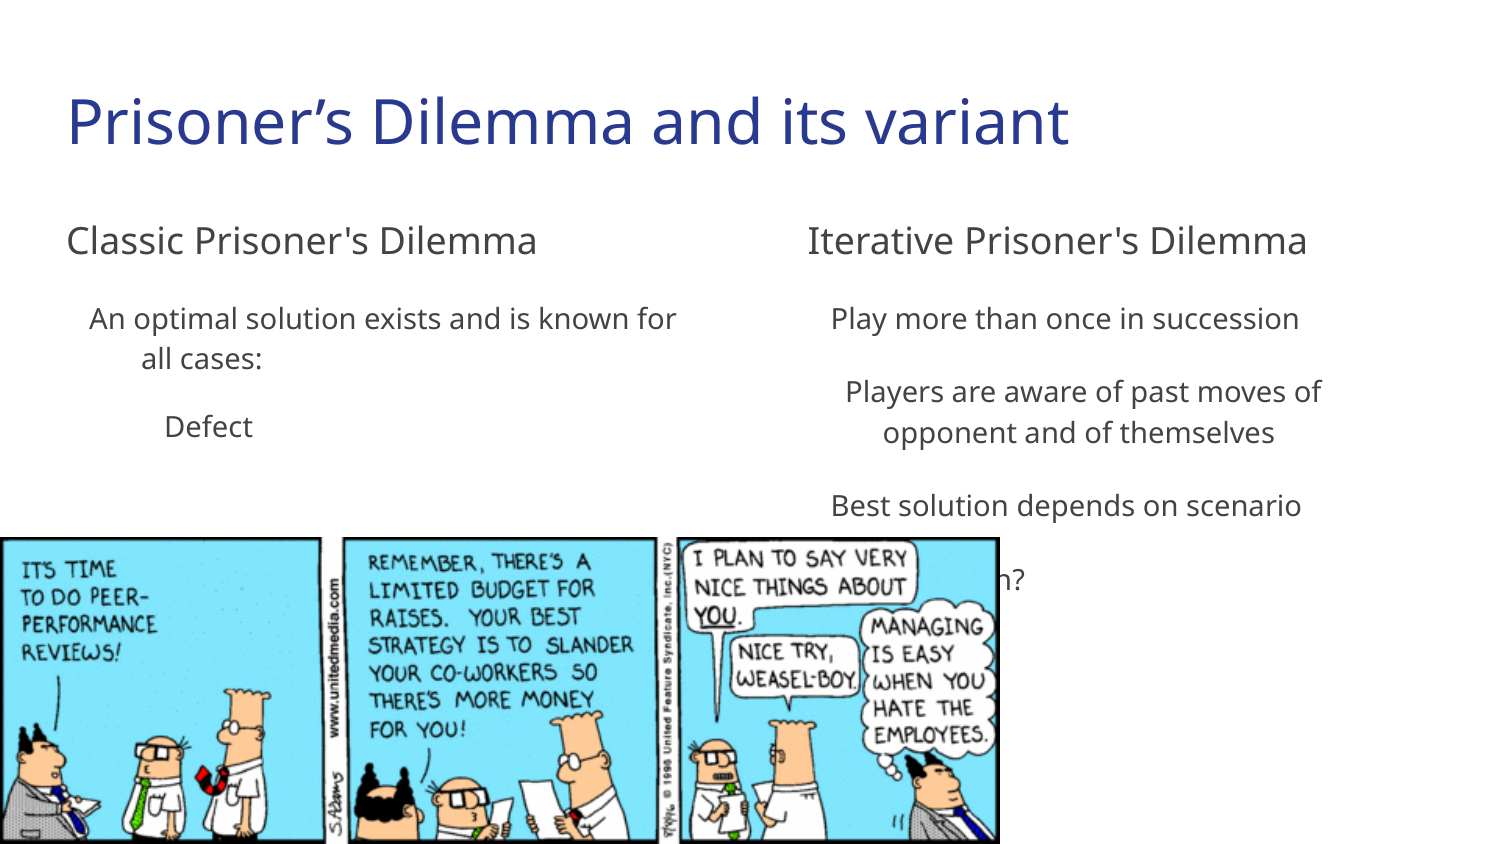

# Prisoner’s Dilemma and its variant
Classic Prisoner's Dilemma
An optimal solution exists and is known for all cases:
Defect
Iterative Prisoner's Dilemma
Play more than once in succession
Players are aware of past moves of opponent and of themselves
Best solution depends on scenario
Can you win?